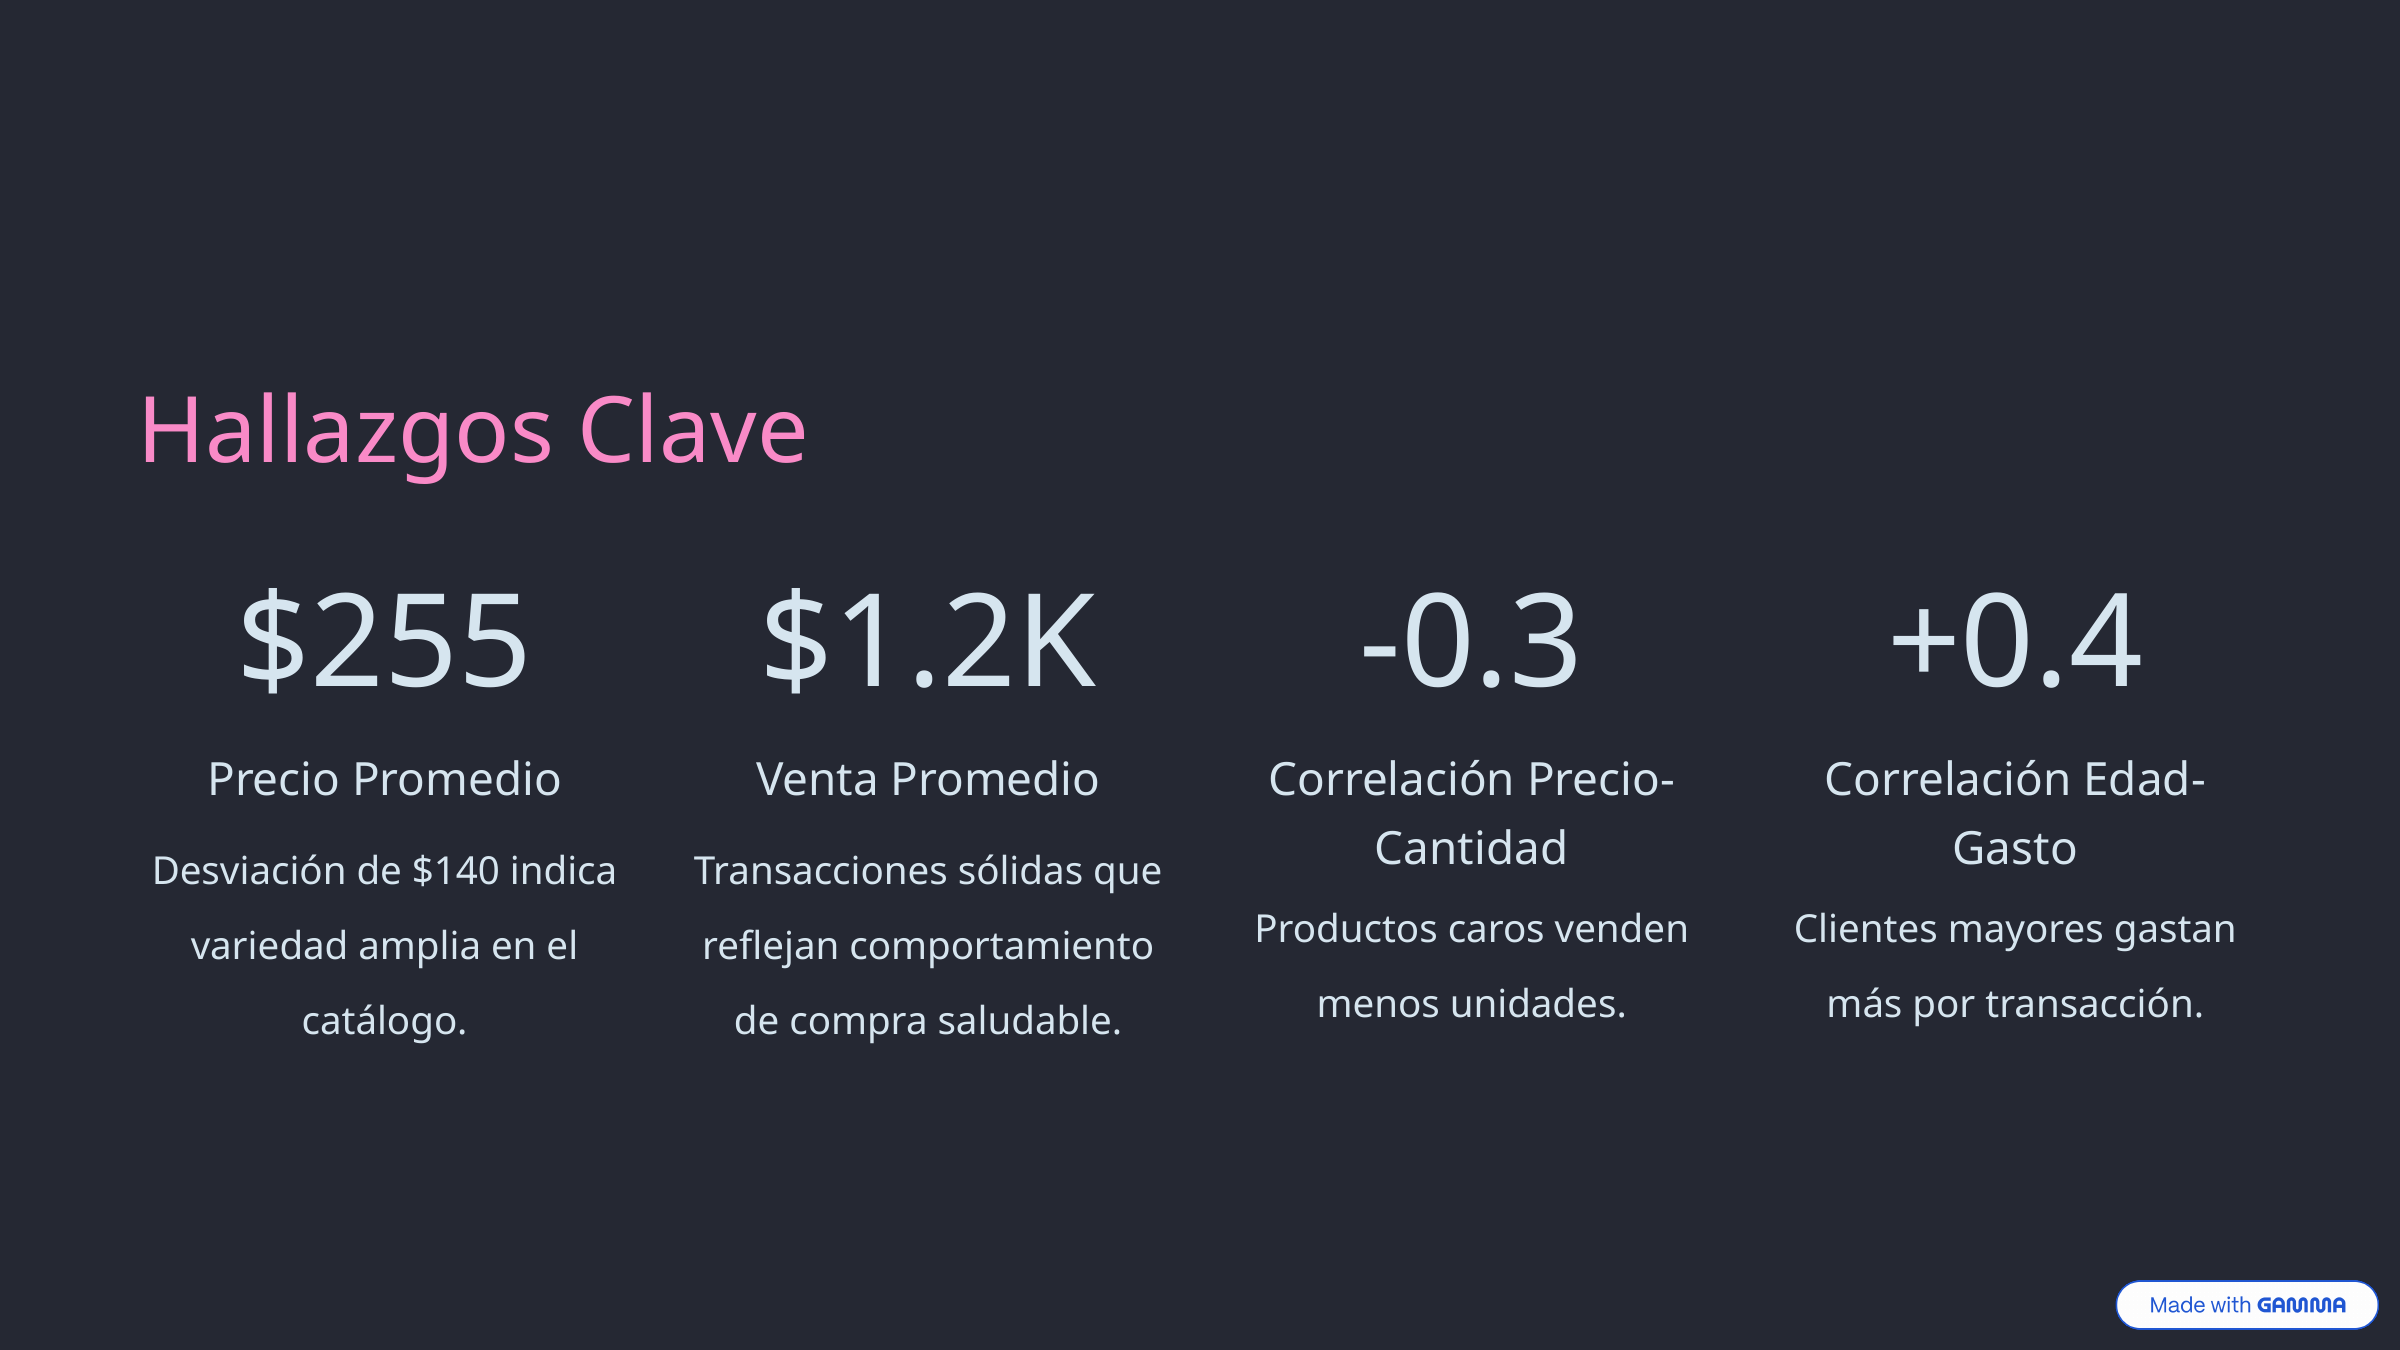

Hallazgos Clave
$255
$1.2K
-0.3
+0.4
Precio Promedio
Venta Promedio
Correlación Precio-Cantidad
Correlación Edad-Gasto
Desviación de $140 indica variedad amplia en el catálogo.
Transacciones sólidas que reflejan comportamiento de compra saludable.
Productos caros venden menos unidades.
Clientes mayores gastan más por transacción.